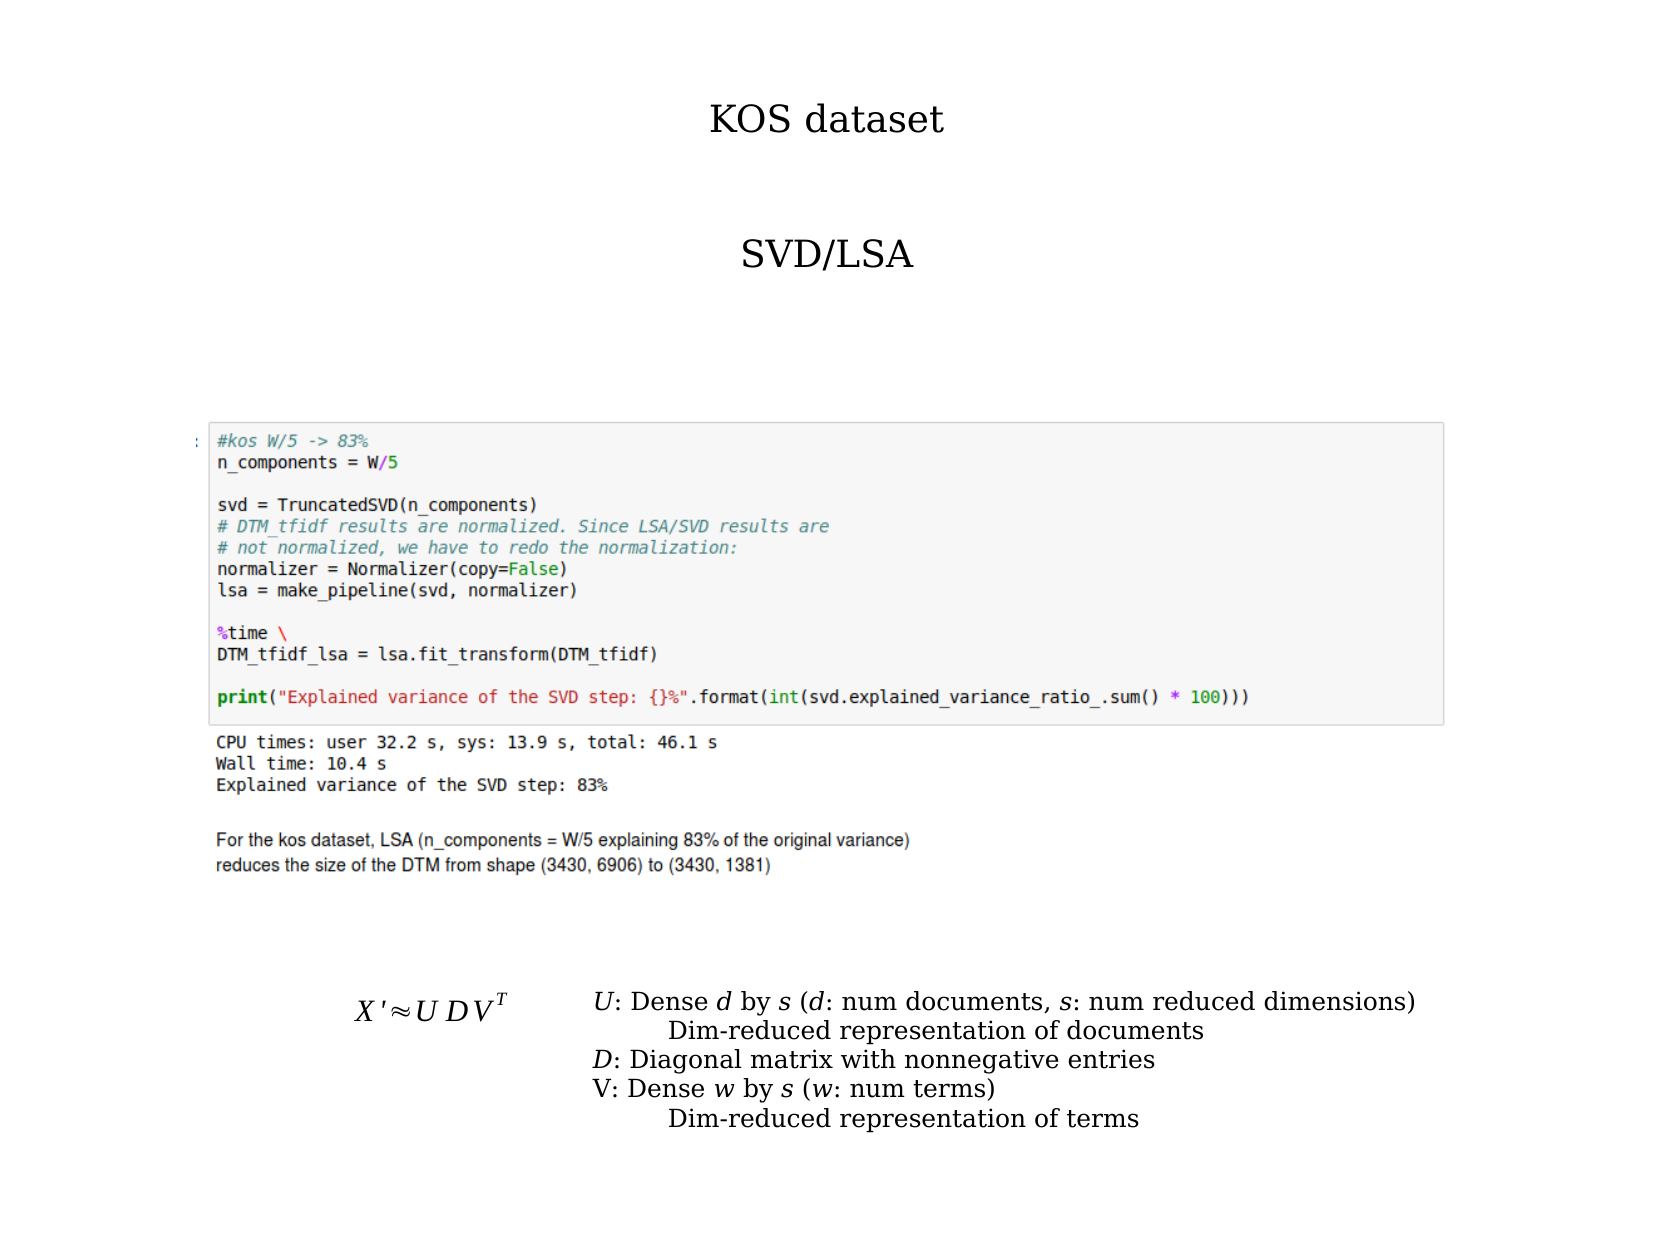

KOS dataset
SVD/LSA
U: Dense d by s (d: num documents, s: num reduced dimensions)
	Dim-reduced representation of documents
D: Diagonal matrix with nonnegative entries
V: Dense w by s (w: num terms)
	Dim-reduced representation of terms